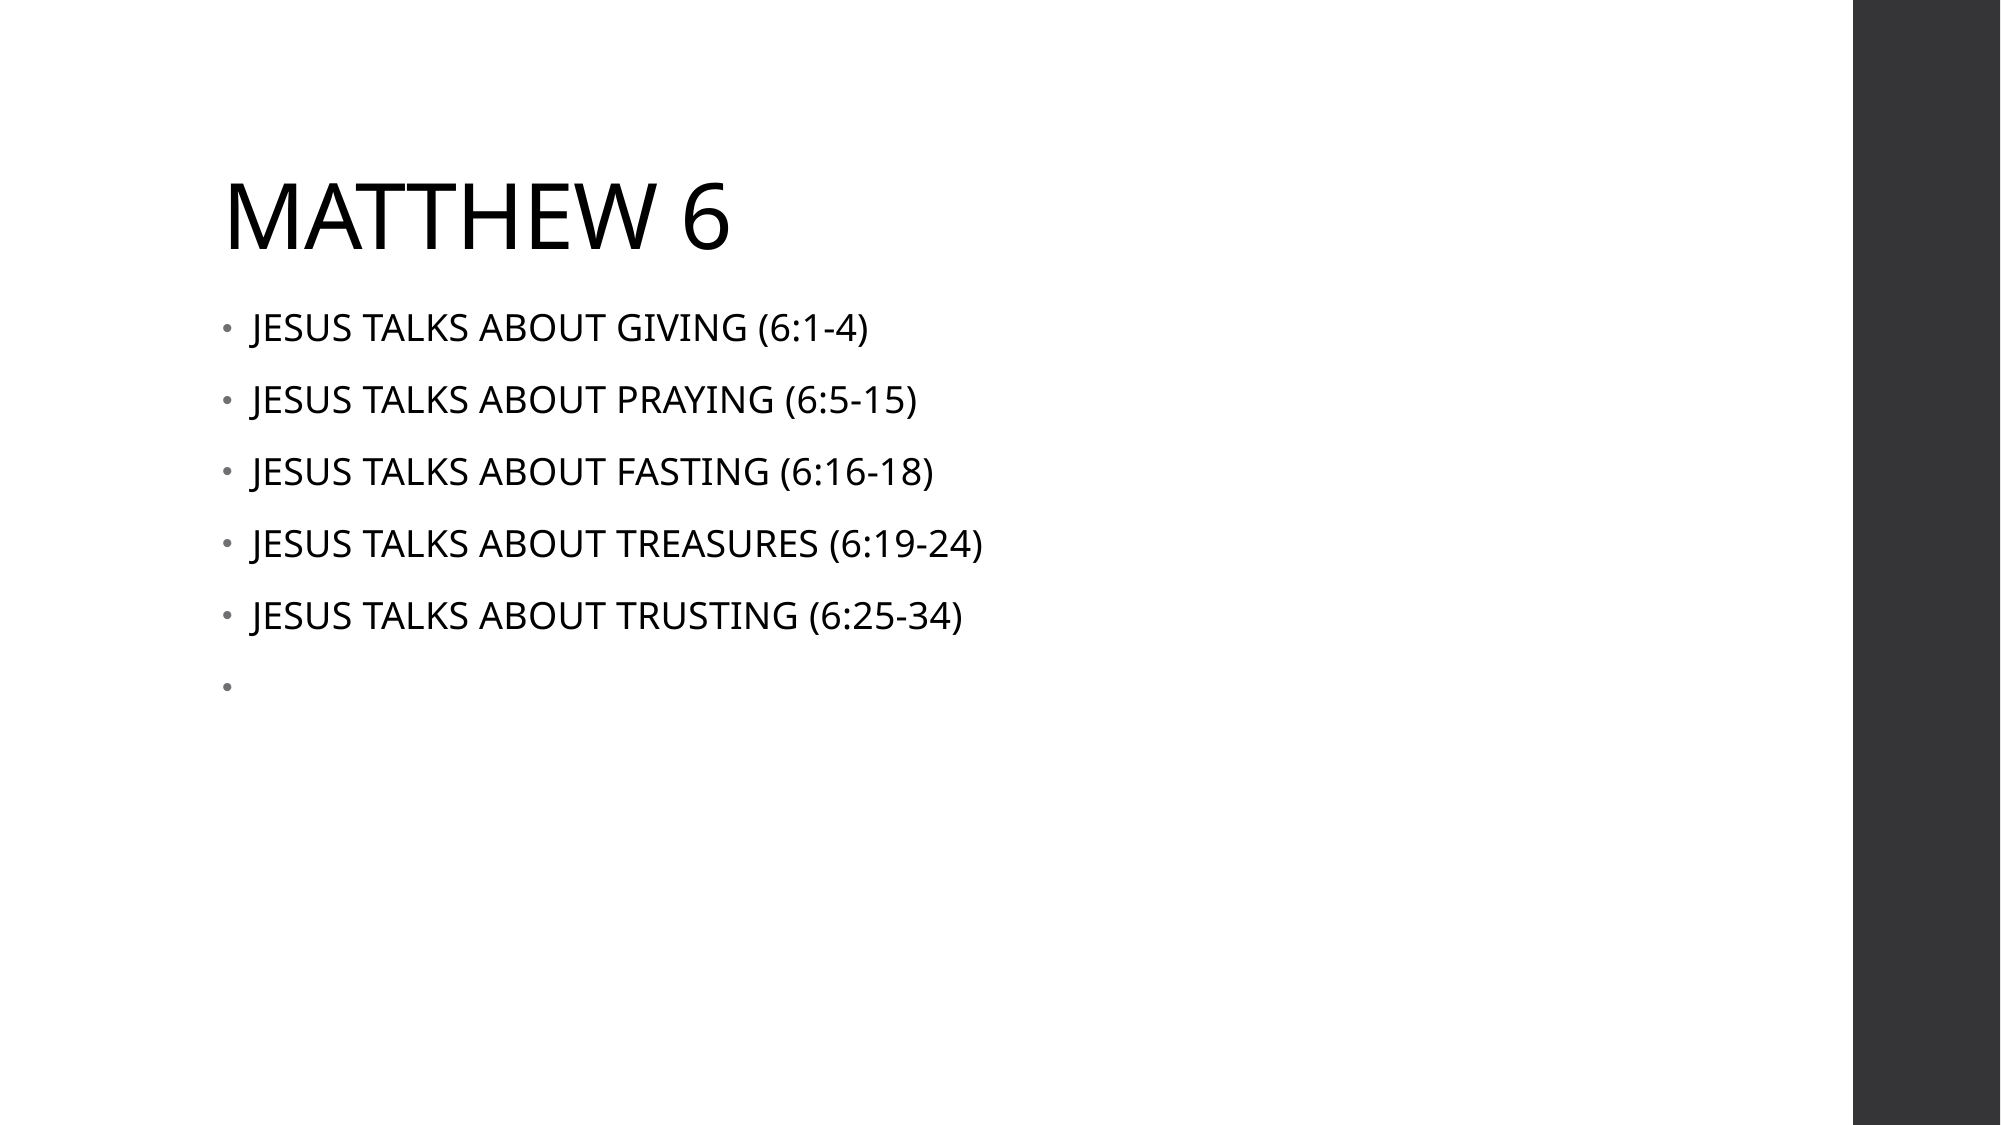

# MATTHEW 6
JESUS TALKS ABOUT GIVING (6:1-4)
JESUS TALKS ABOUT PRAYING (6:5-15)
JESUS TALKS ABOUT FASTING (6:16-18)
JESUS TALKS ABOUT TREASURES (6:19-24)
JESUS TALKS ABOUT TRUSTING (6:25-34)